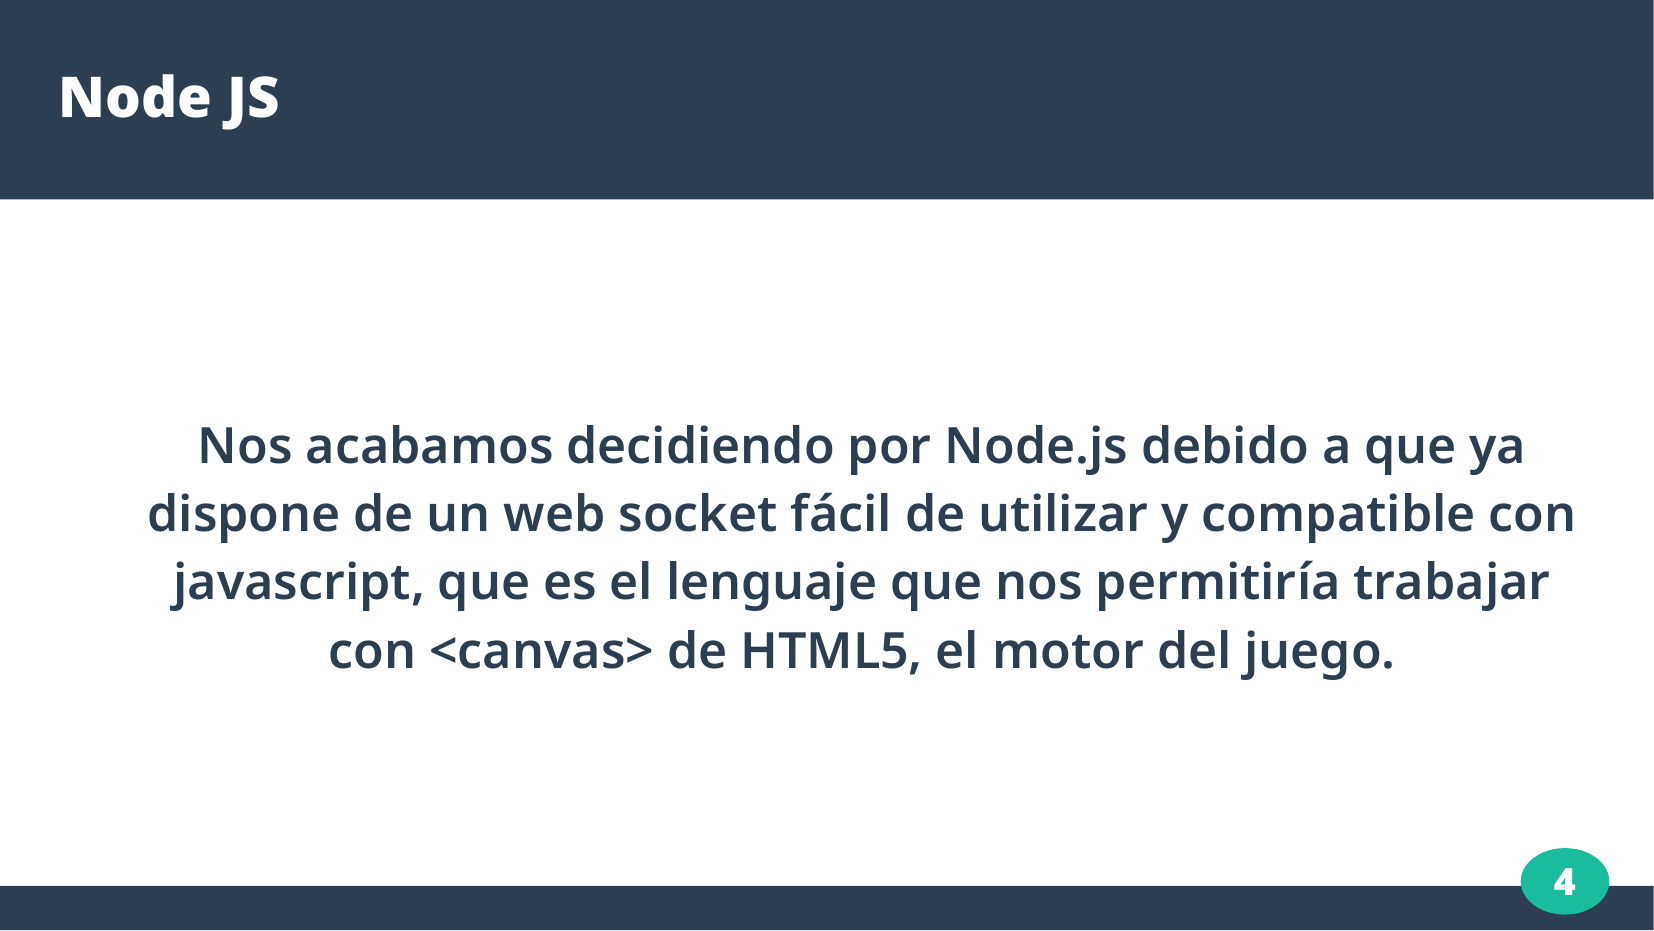

# Node JS
Nos acabamos decidiendo por Node.js debido a que ya dispone de un web socket fácil de utilizar y compatible con javascript, que es el lenguaje que nos permitiría trabajar con <canvas> de HTML5, el motor del juego.
4